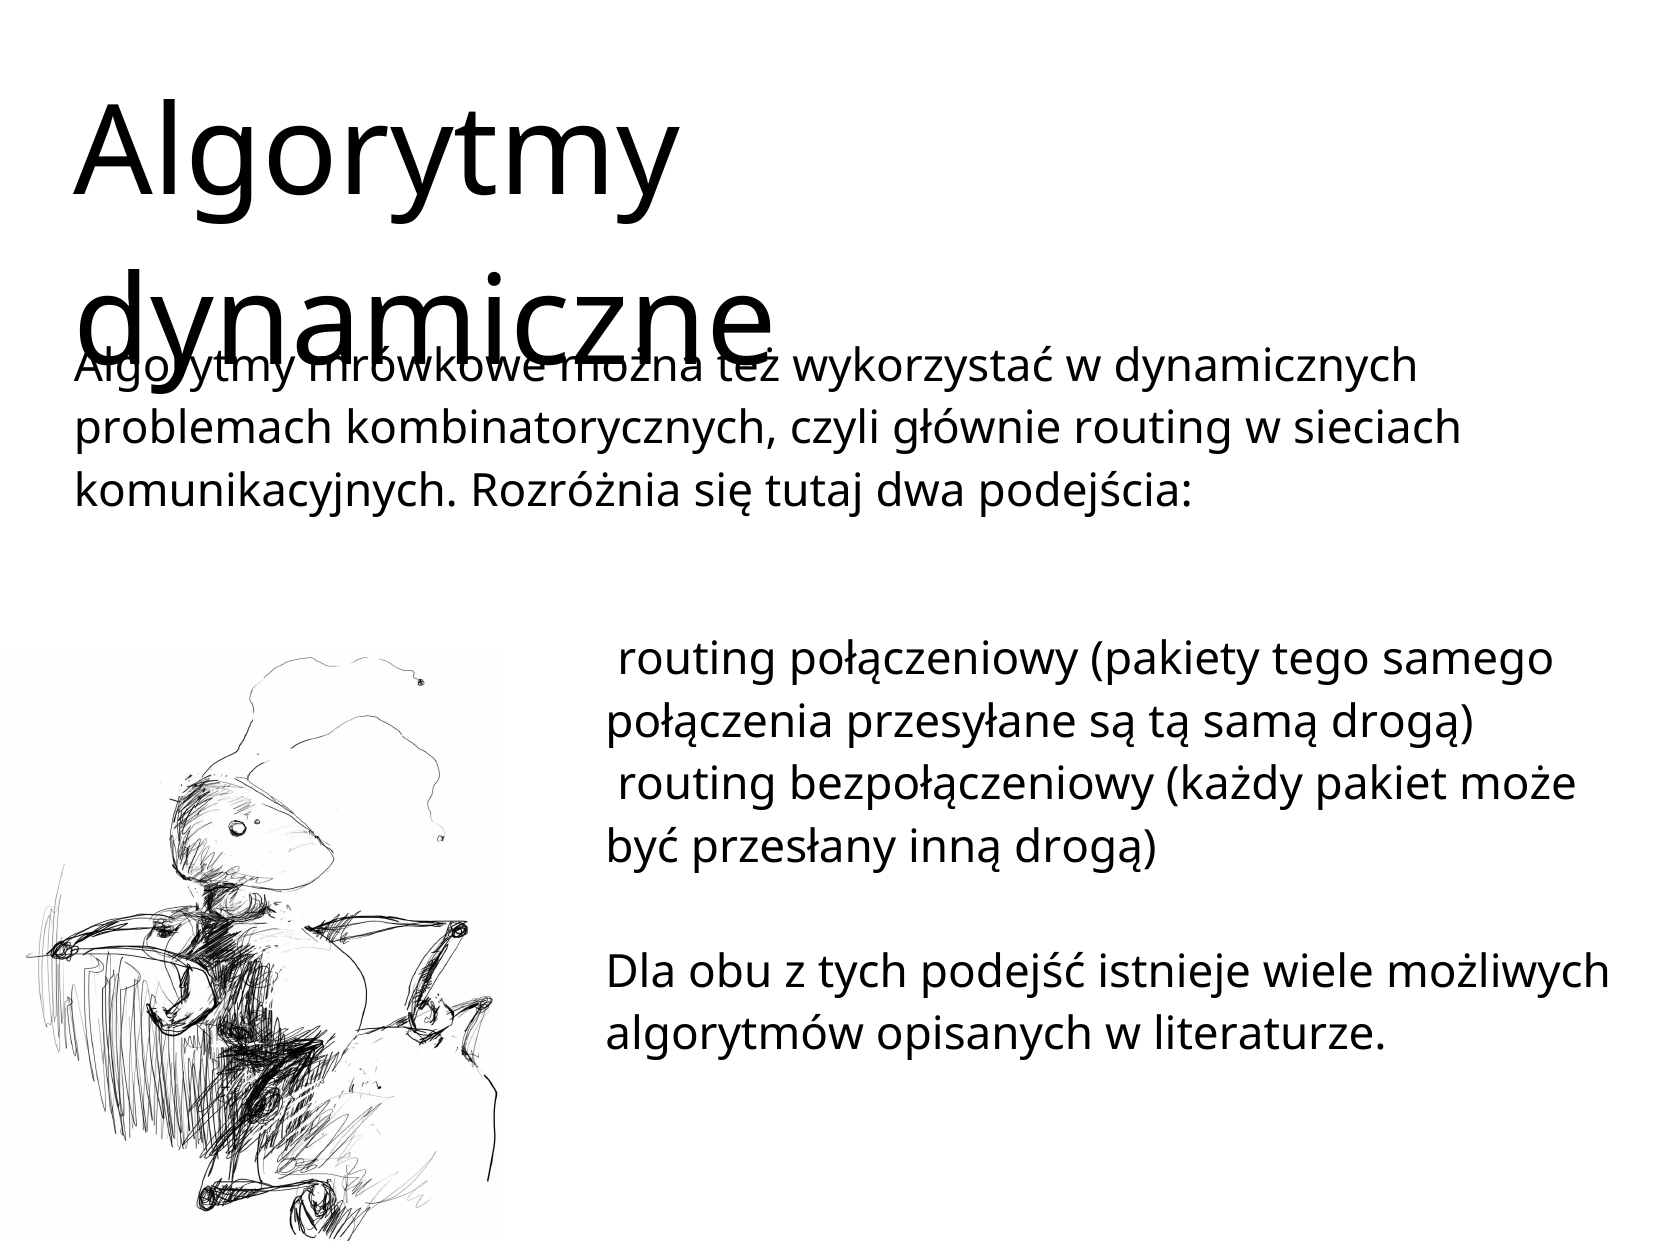

Algorytmy dynamiczne
Algorytmy mrówkowe można też wykorzystać w dynamicznych problemach kombinatorycznych, czyli głównie routing w sieciach komunikacyjnych. Rozróżnia się tutaj dwa podejścia:
 routing połączeniowy (pakiety tego samego połączenia przesyłane są tą samą drogą)
 routing bezpołączeniowy (każdy pakiet może być przesłany inną drogą)
Dla obu z tych podejść istnieje wiele możliwych algorytmów opisanych w literaturze.